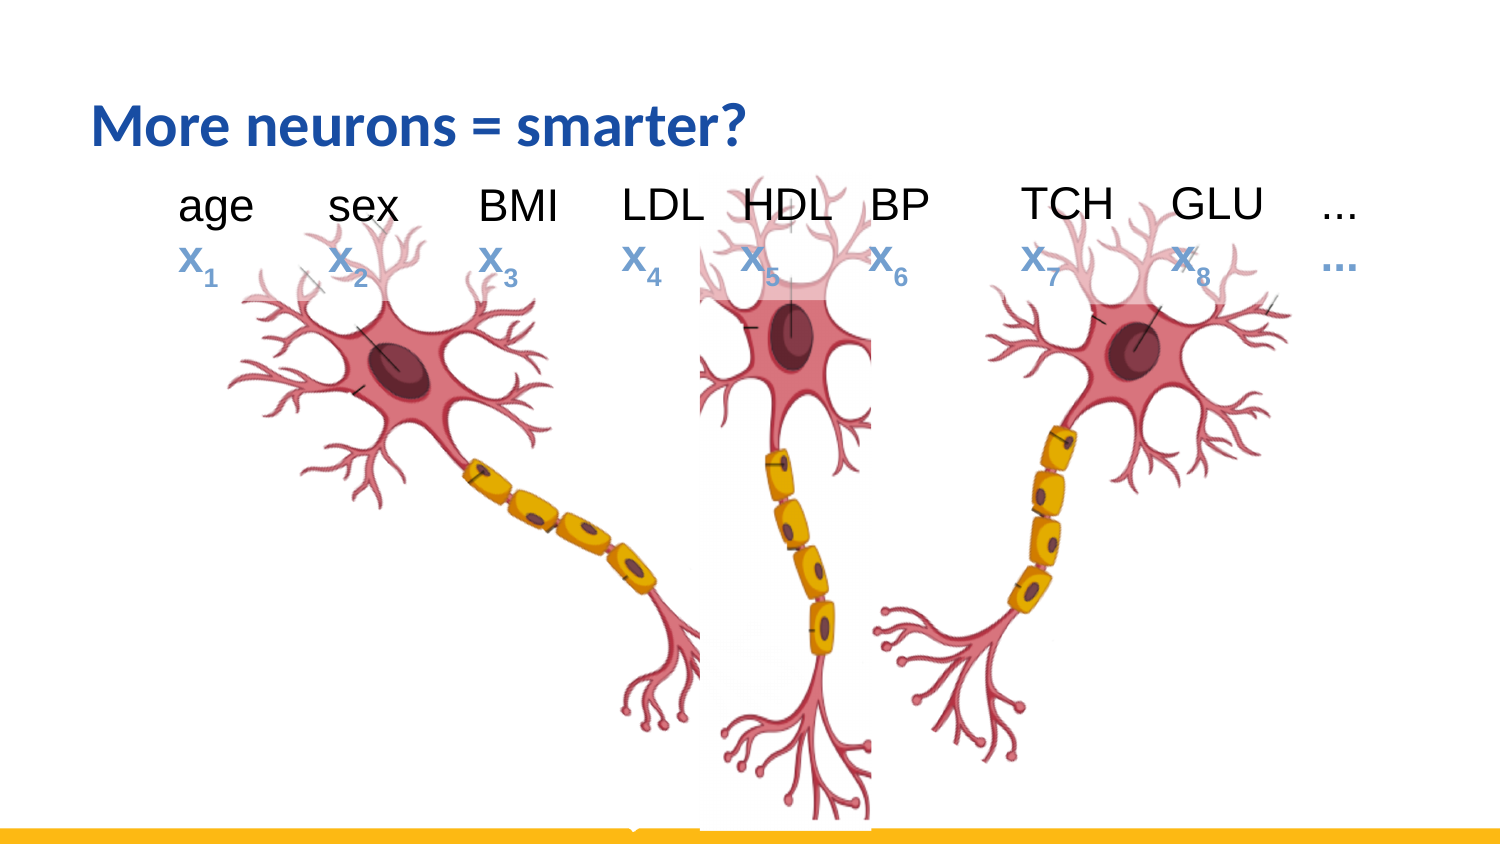

# More neurons = smarter?
TCH	GLU	...
x7		x8		...
LDL HDL BP
x4	 x5	 x6
age	sex		BMI
x1		x2	 	x3